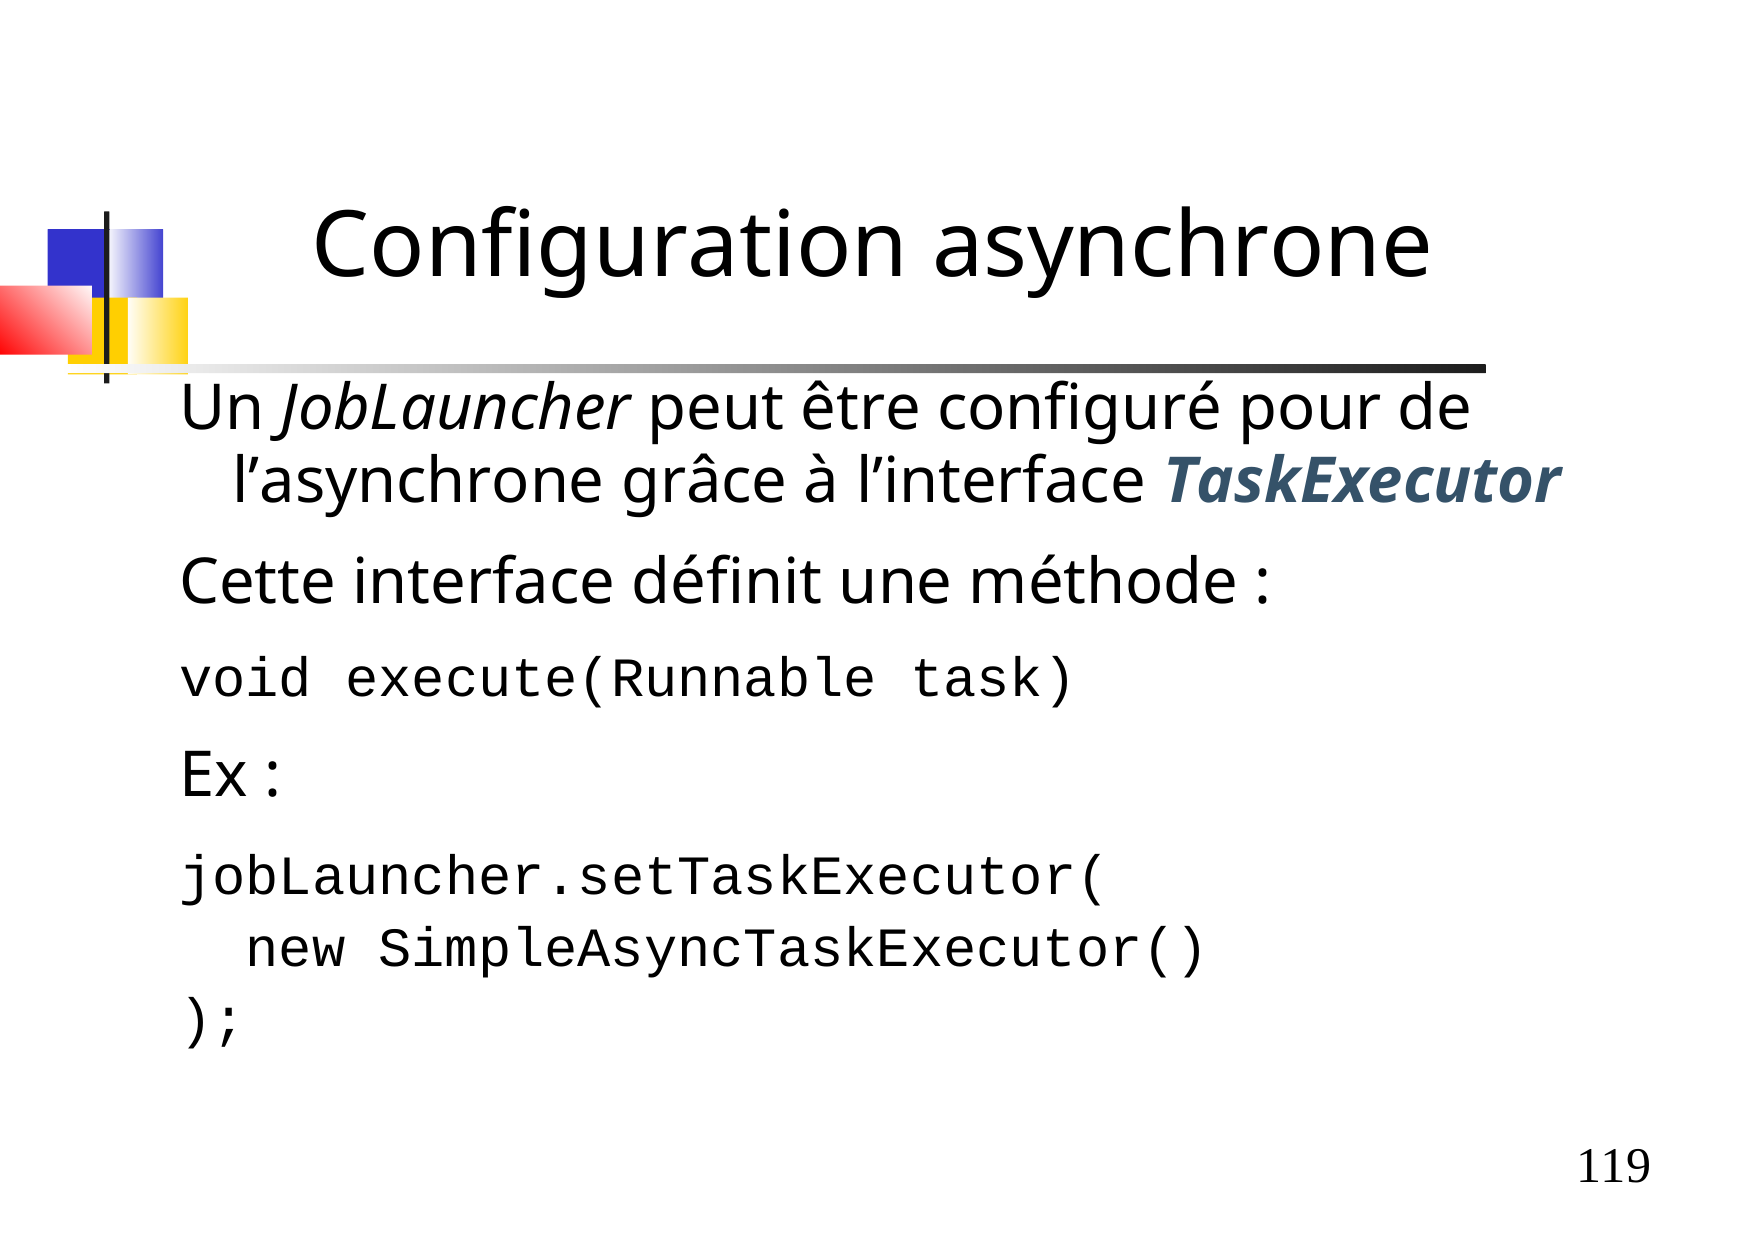

# Configuration asynchrone
Un JobLauncher peut être configuré pour de l’asynchrone grâce à l’interface TaskExecutor
Cette interface définit une méthode :
void execute(Runnable task)
Ex :
jobLauncher.setTaskExecutor(
 new SimpleAsyncTaskExecutor()
);